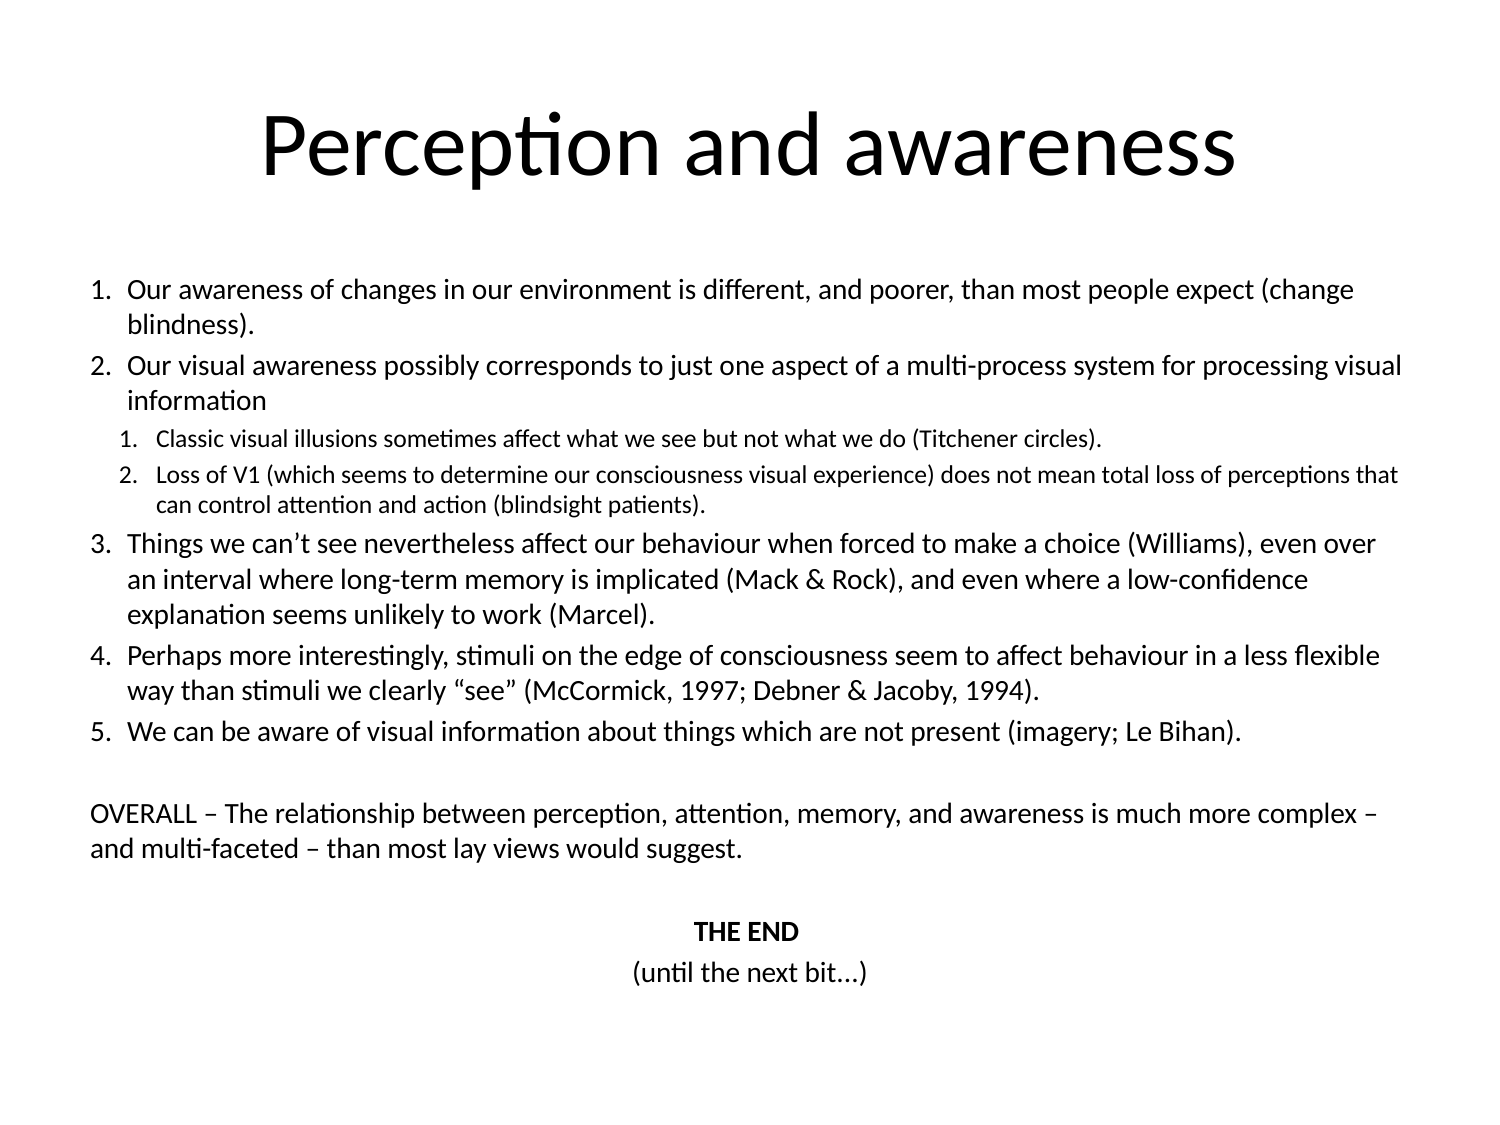

# Perception and awareness
Our awareness of changes in our environment is different, and poorer, than most people expect (change blindness).
Our visual awareness possibly corresponds to just one aspect of a multi-process system for processing visual information
Classic visual illusions sometimes affect what we see but not what we do (Titchener circles).
Loss of V1 (which seems to determine our consciousness visual experience) does not mean total loss of perceptions that can control attention and action (blindsight patients).
Things we can’t see nevertheless affect our behaviour when forced to make a choice (Williams), even over an interval where long-term memory is implicated (Mack & Rock), and even where a low-confidence explanation seems unlikely to work (Marcel).
Perhaps more interestingly, stimuli on the edge of consciousness seem to affect behaviour in a less flexible way than stimuli we clearly “see” (McCormick, 1997; Debner & Jacoby, 1994).
We can be aware of visual information about things which are not present (imagery; Le Bihan).
OVERALL – The relationship between perception, attention, memory, and awareness is much more complex – and multi-faceted – than most lay views would suggest.
THE END
(until the next bit...)